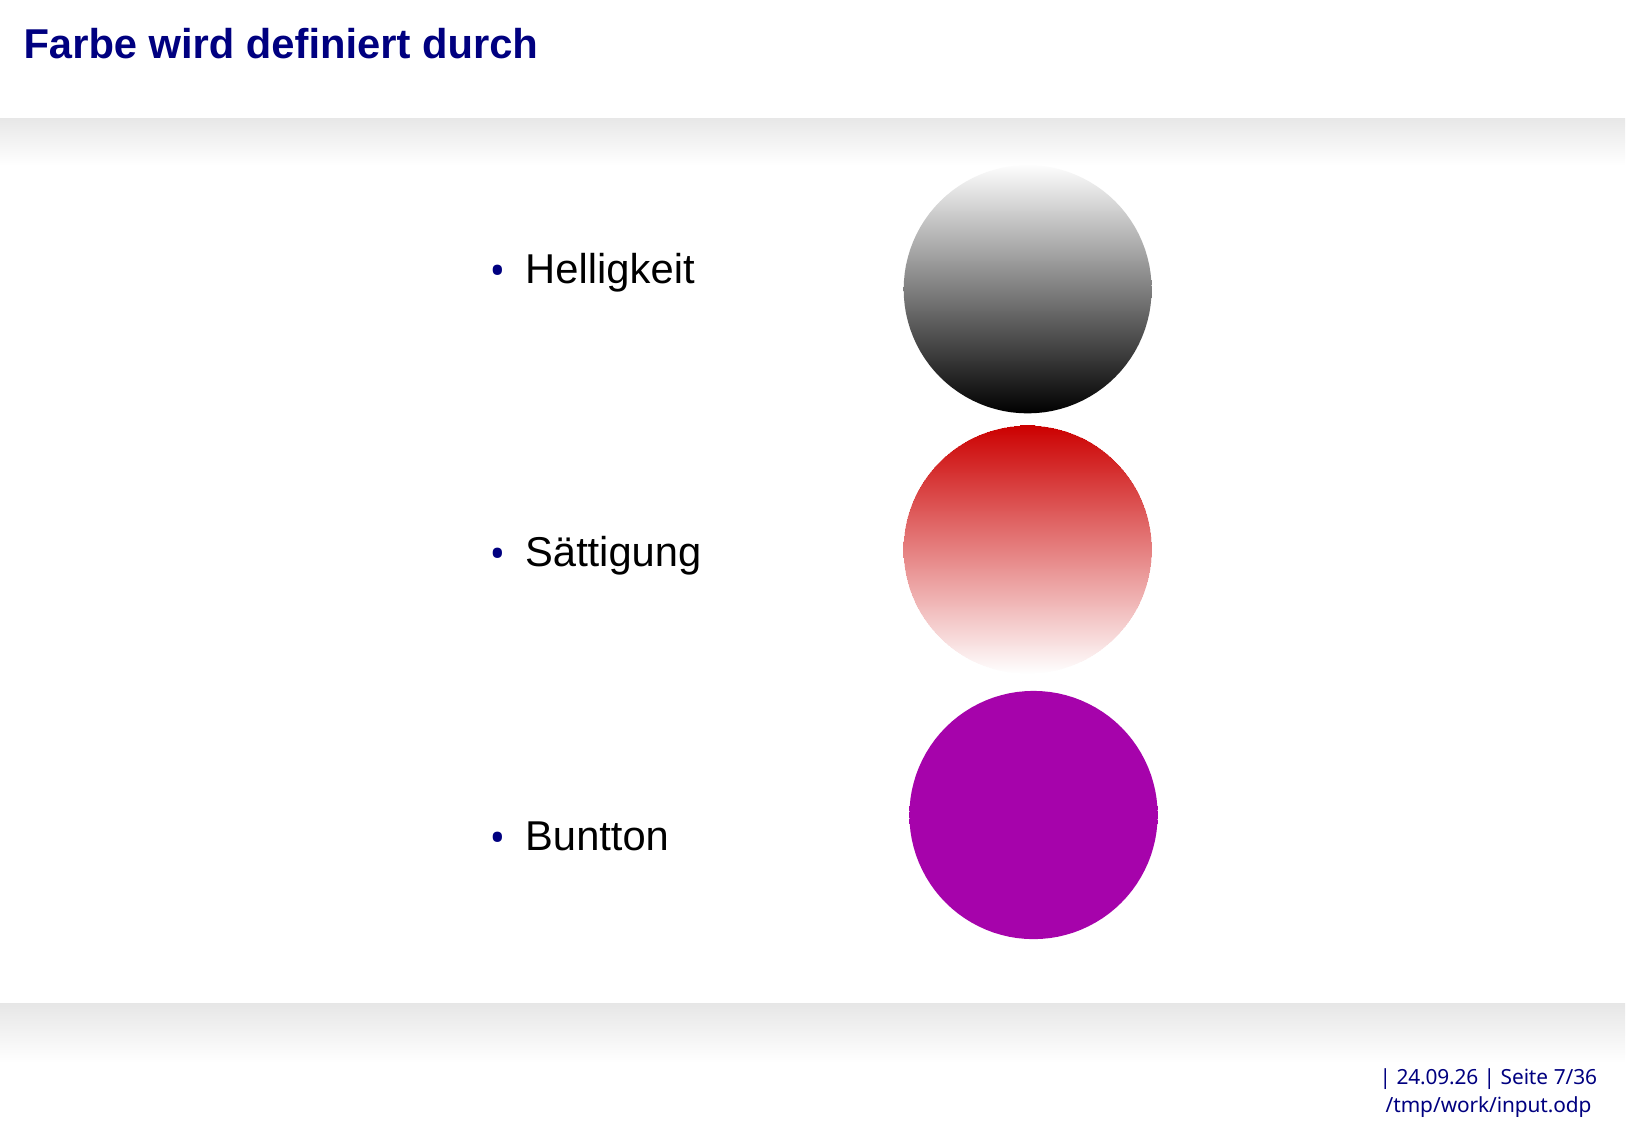

# Farbe wird definiert durch
Helligkeit
Sättigung
Buntton